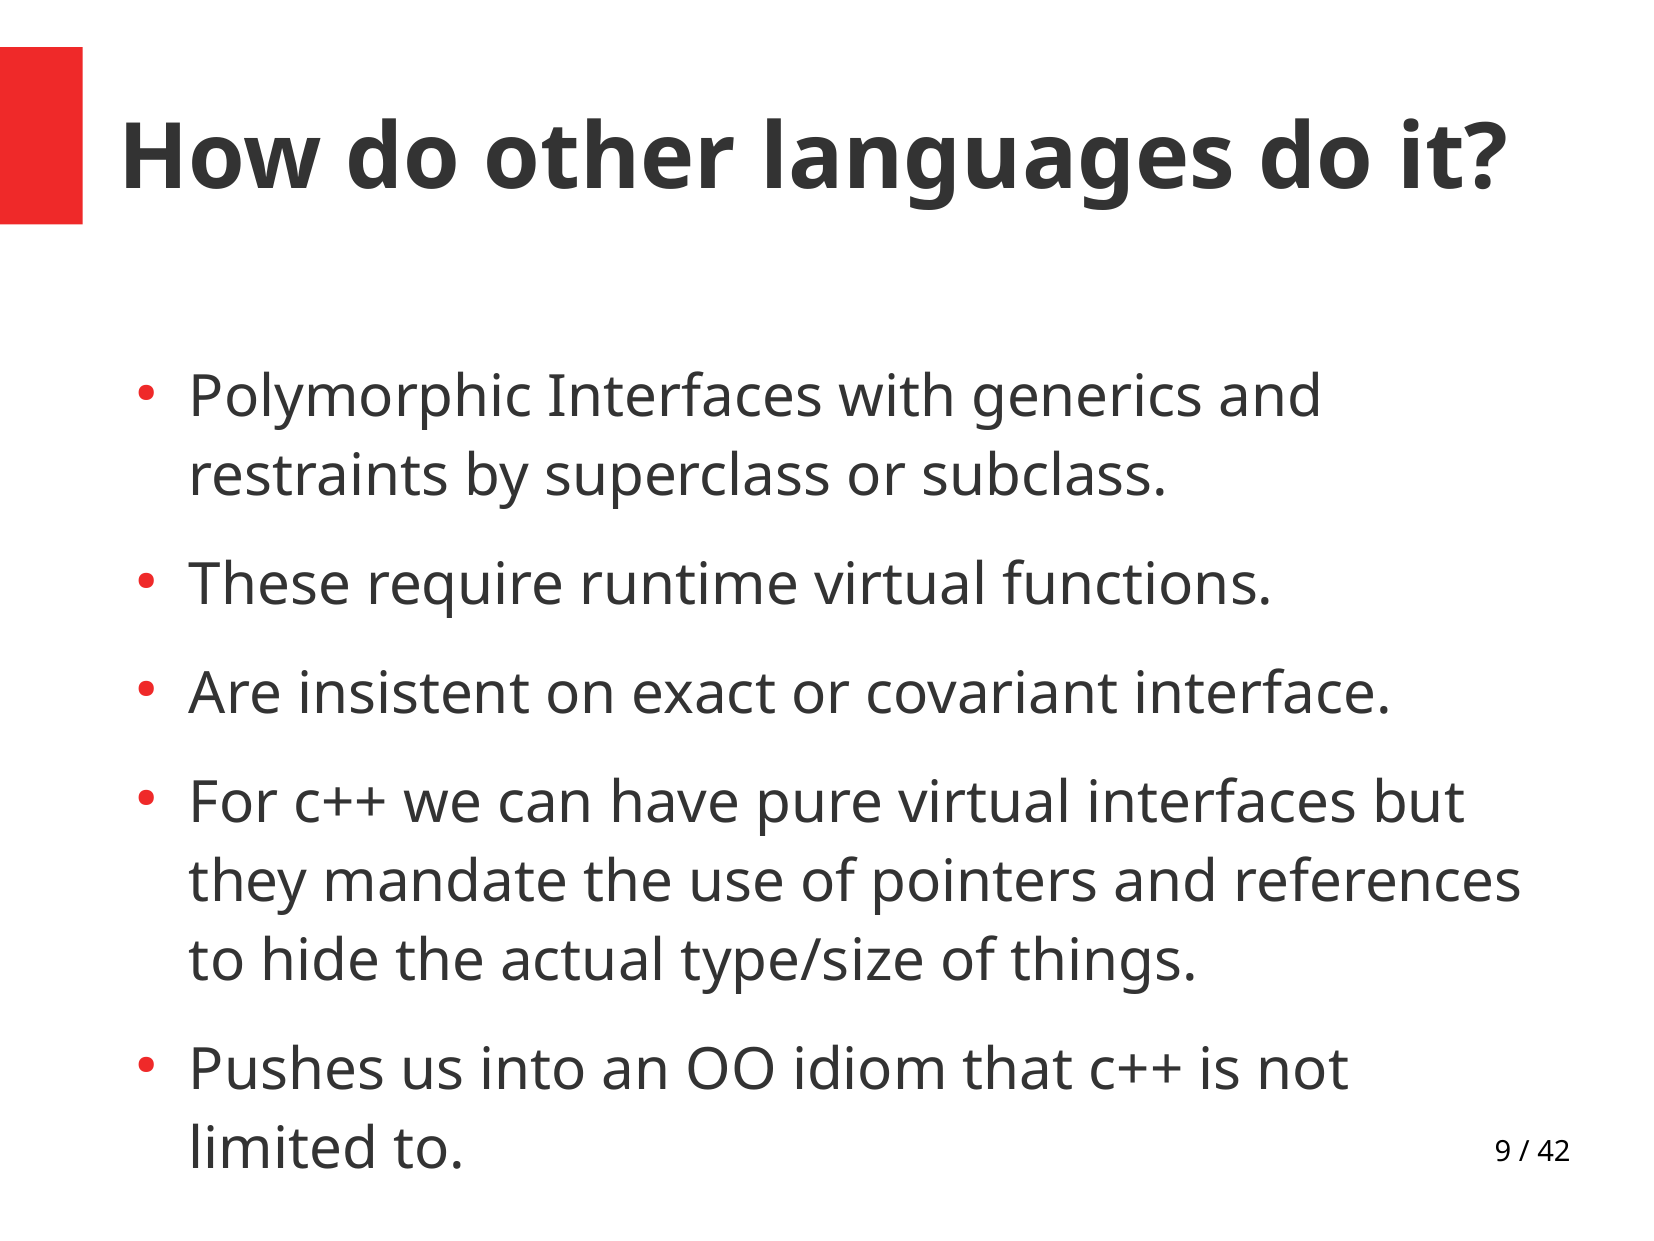

# How do other languages do it?
Polymorphic Interfaces with generics and restraints by superclass or subclass.
These require runtime virtual functions.
Are insistent on exact or covariant interface.
For c++ we can have pure virtual interfaces but they mandate the use of pointers and references to hide the actual type/size of things.
Pushes us into an OO idiom that c++ is not limited to.
9